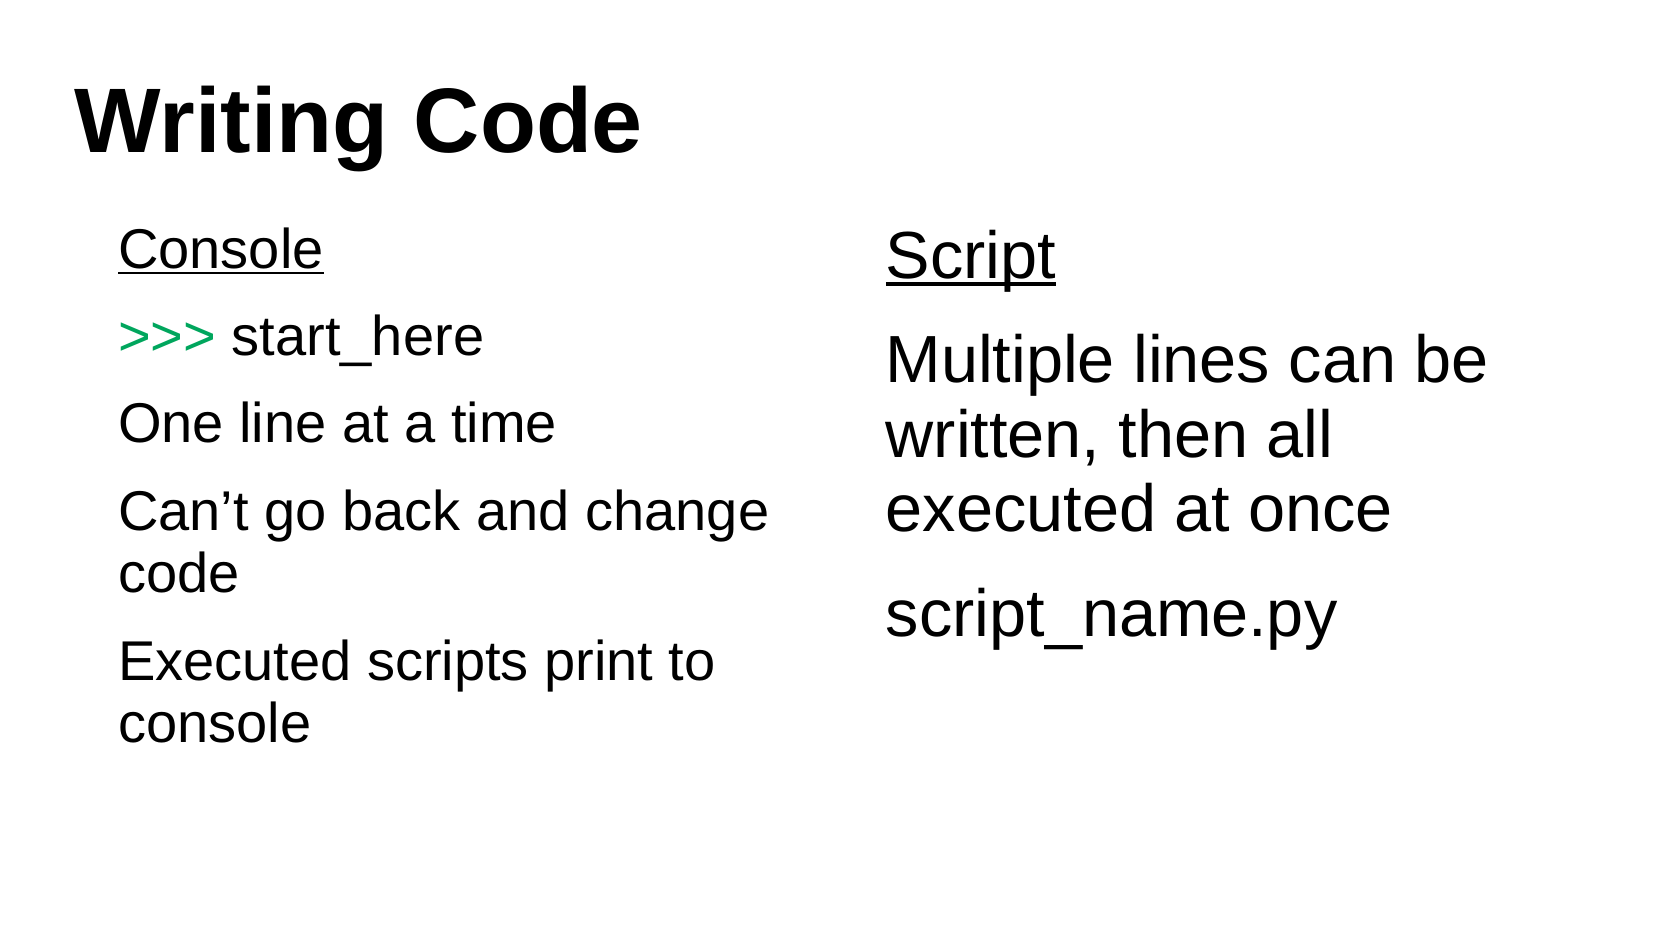

Writing Code
# Console
>>> start_here
One line at a time
Can’t go back and change code
Executed scripts print to console
Script
Multiple lines can be written, then all executed at once
script_name.py